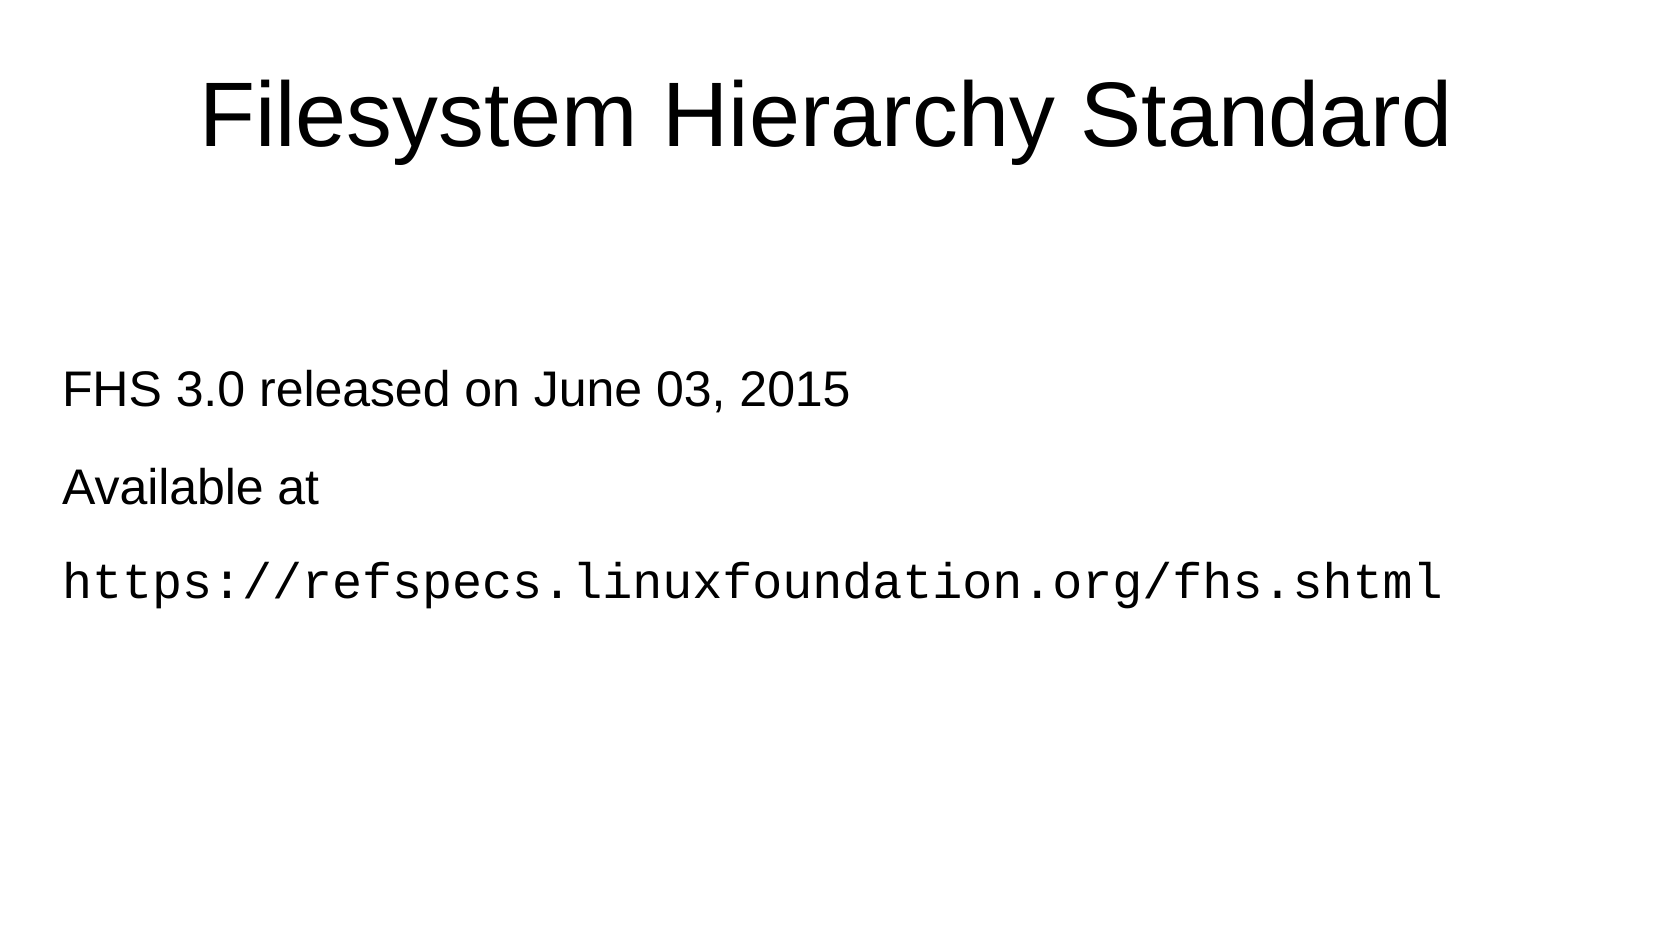

# Filesystem Hierarchy Standard
FHS 3.0 released on June 03, 2015
Available at
https://refspecs.linuxfoundation.org/fhs.shtml